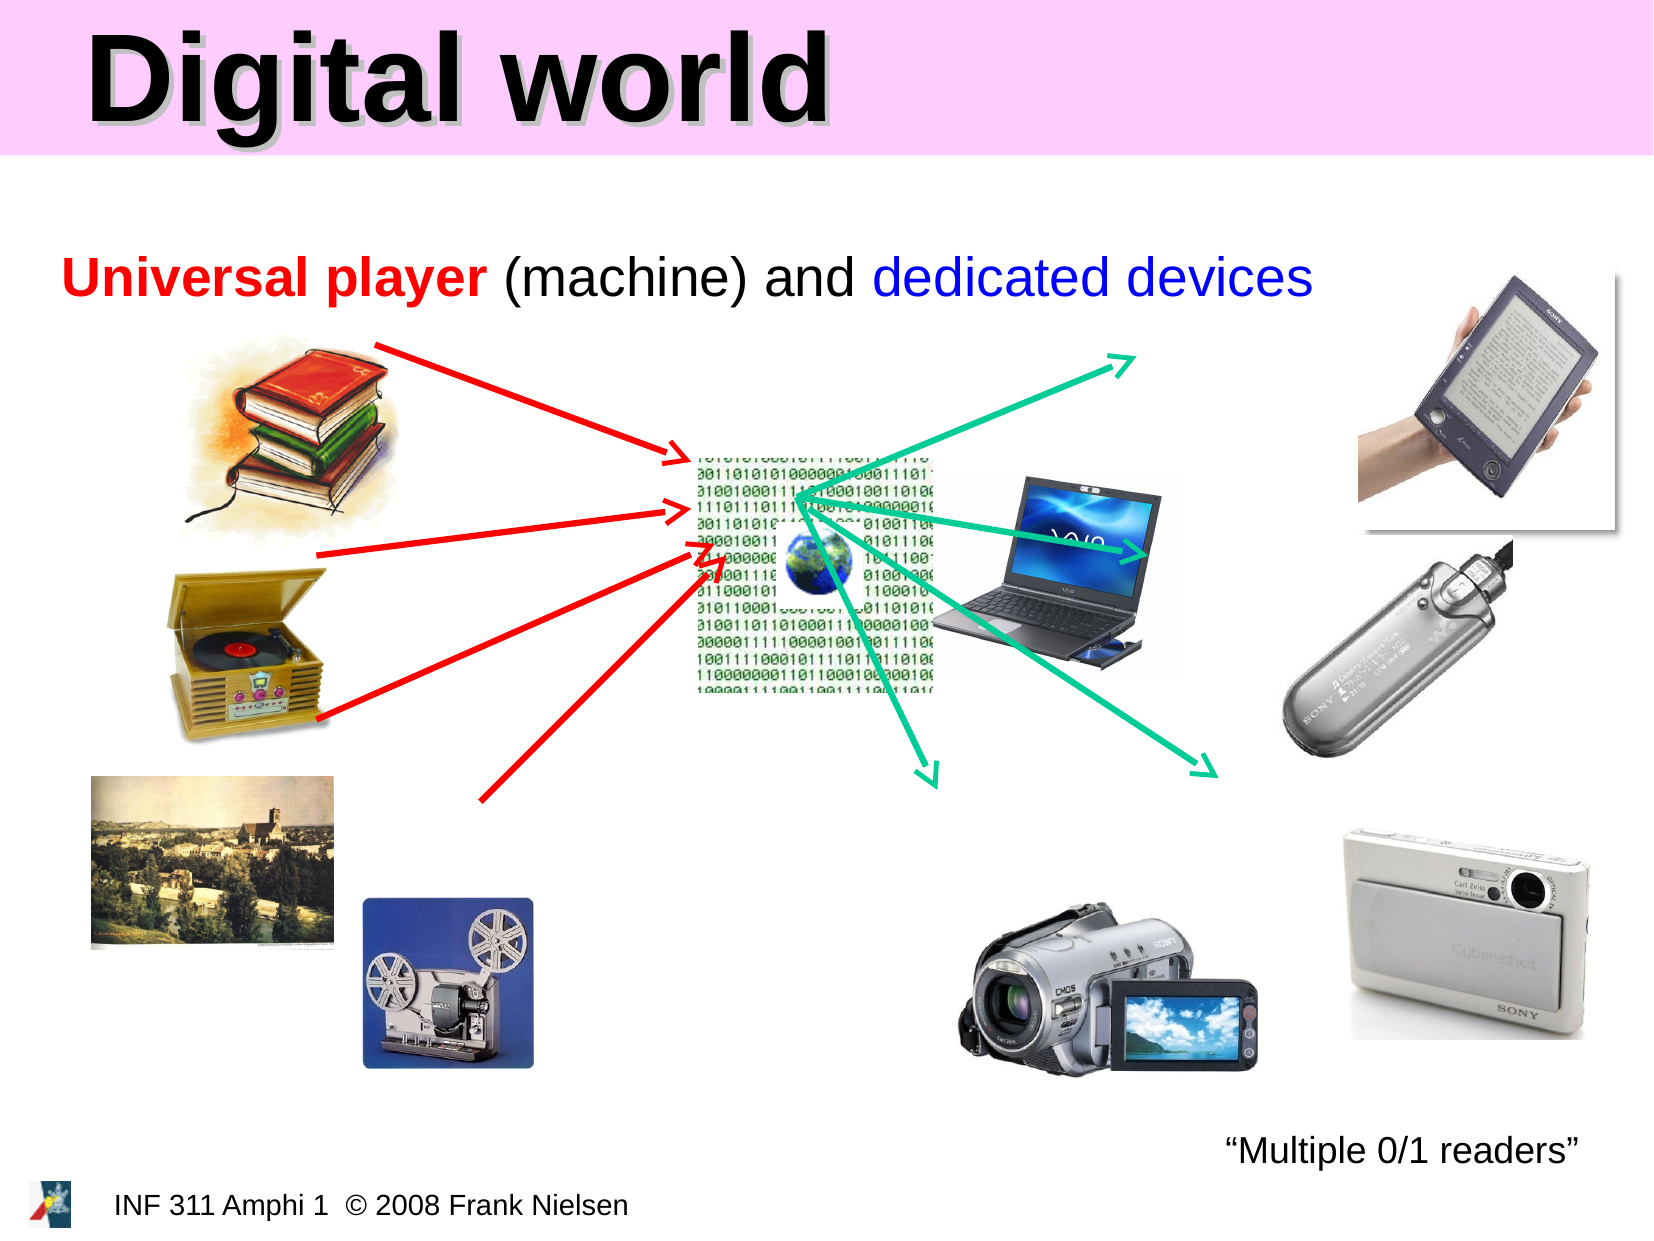

Digital world
 Universal player (machine) and dedicated devices
“Multiple 0/1 readers”